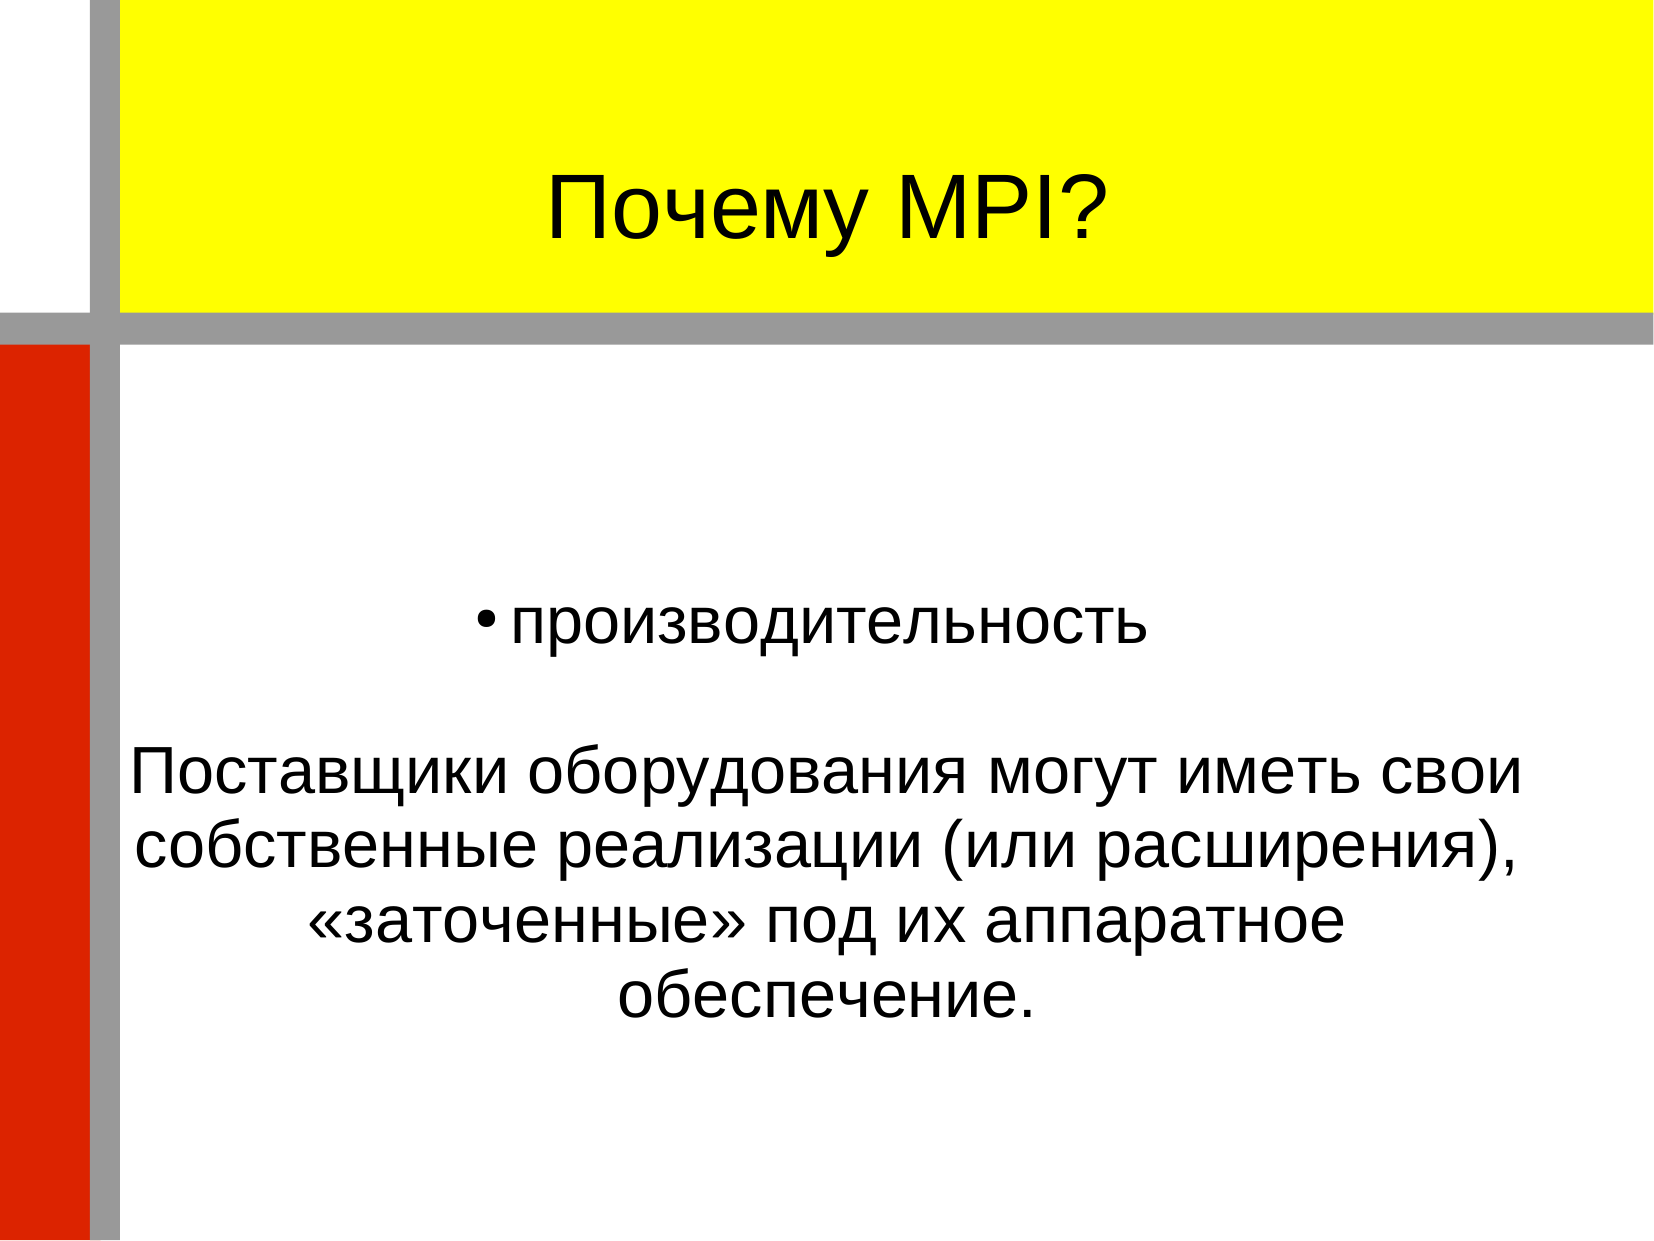

# Почему MPI?
производительность
Поставщики оборудования могут иметь свои собственные реализации (или расширения), «заточенные» под их аппаратное обеспечение.